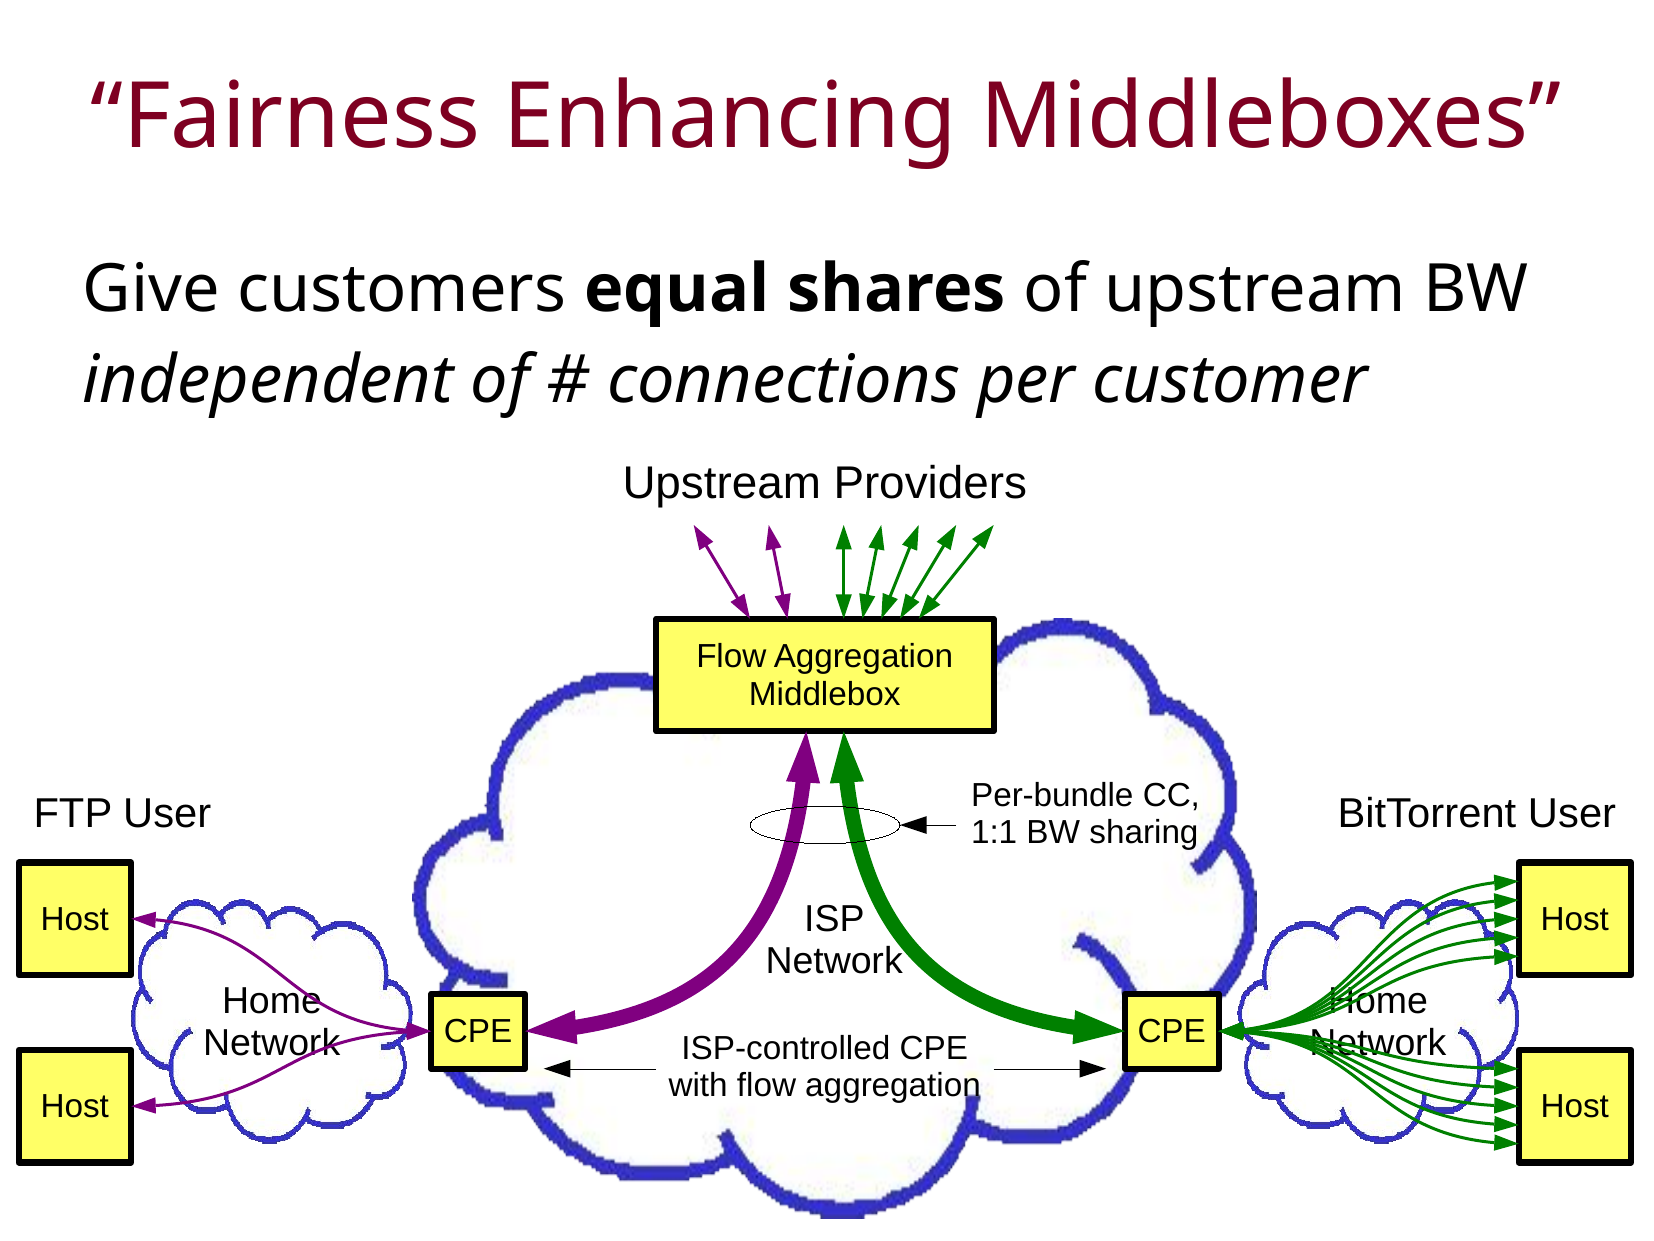

# “Fairness Enhancing Middleboxes”
Give customers equal shares of upstream BW
independent of # connections per customer
Upstream Providers
ISP
Network
Flow Aggregation
Middlebox
Per-bundle CC,
1:1 BW sharing
FTP User
BitTorrent User
Host
Host
Home
Network
Home
Network
CPE
CPE
ISP-controlled CPE
with flow aggregation
Host
Host